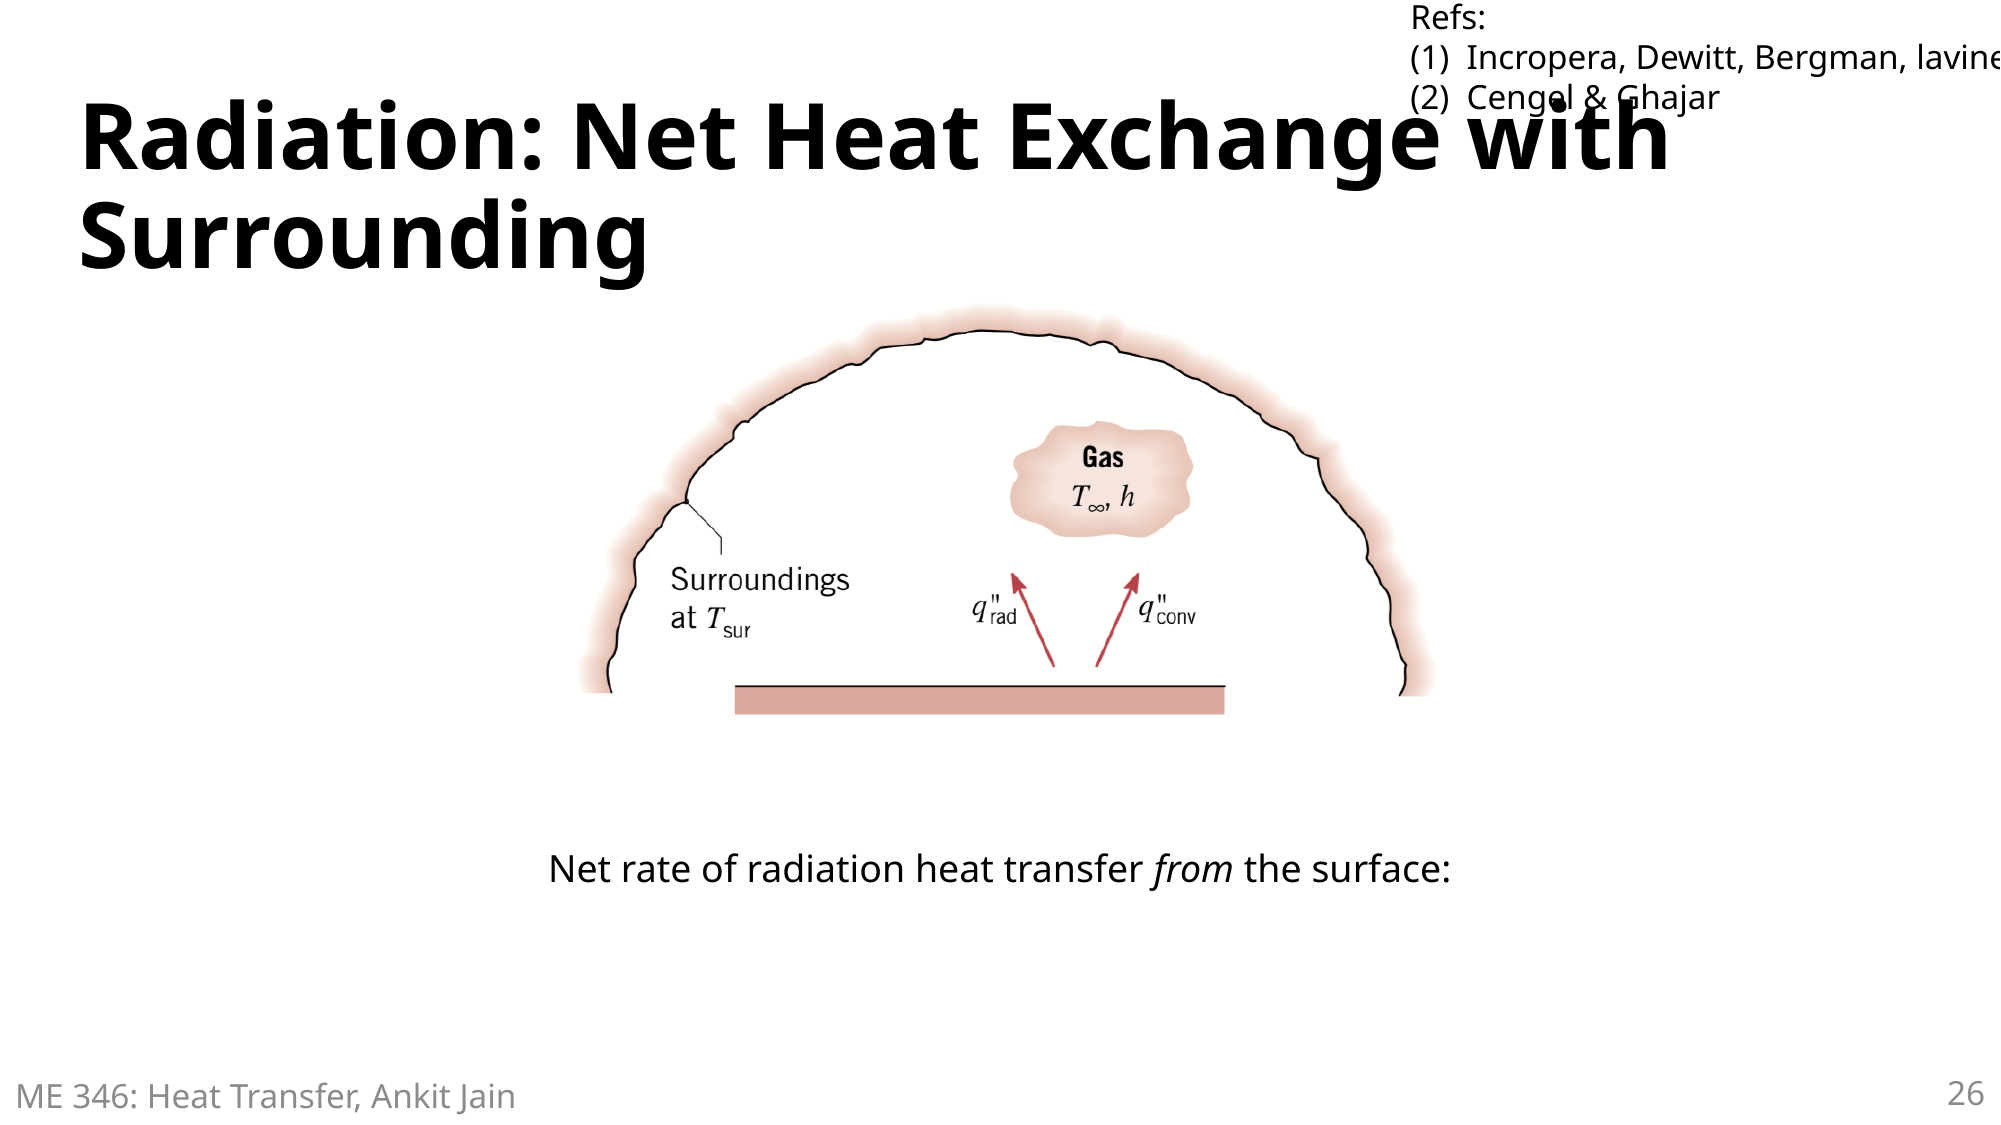

Refs:
Incropera, Dewitt, Bergman, lavine
Cengel & Ghajar
Radiation: Net Heat Exchange with Surrounding
Net rate of radiation heat transfer from the surface:
ME 346: Heat Transfer, Ankit Jain
26